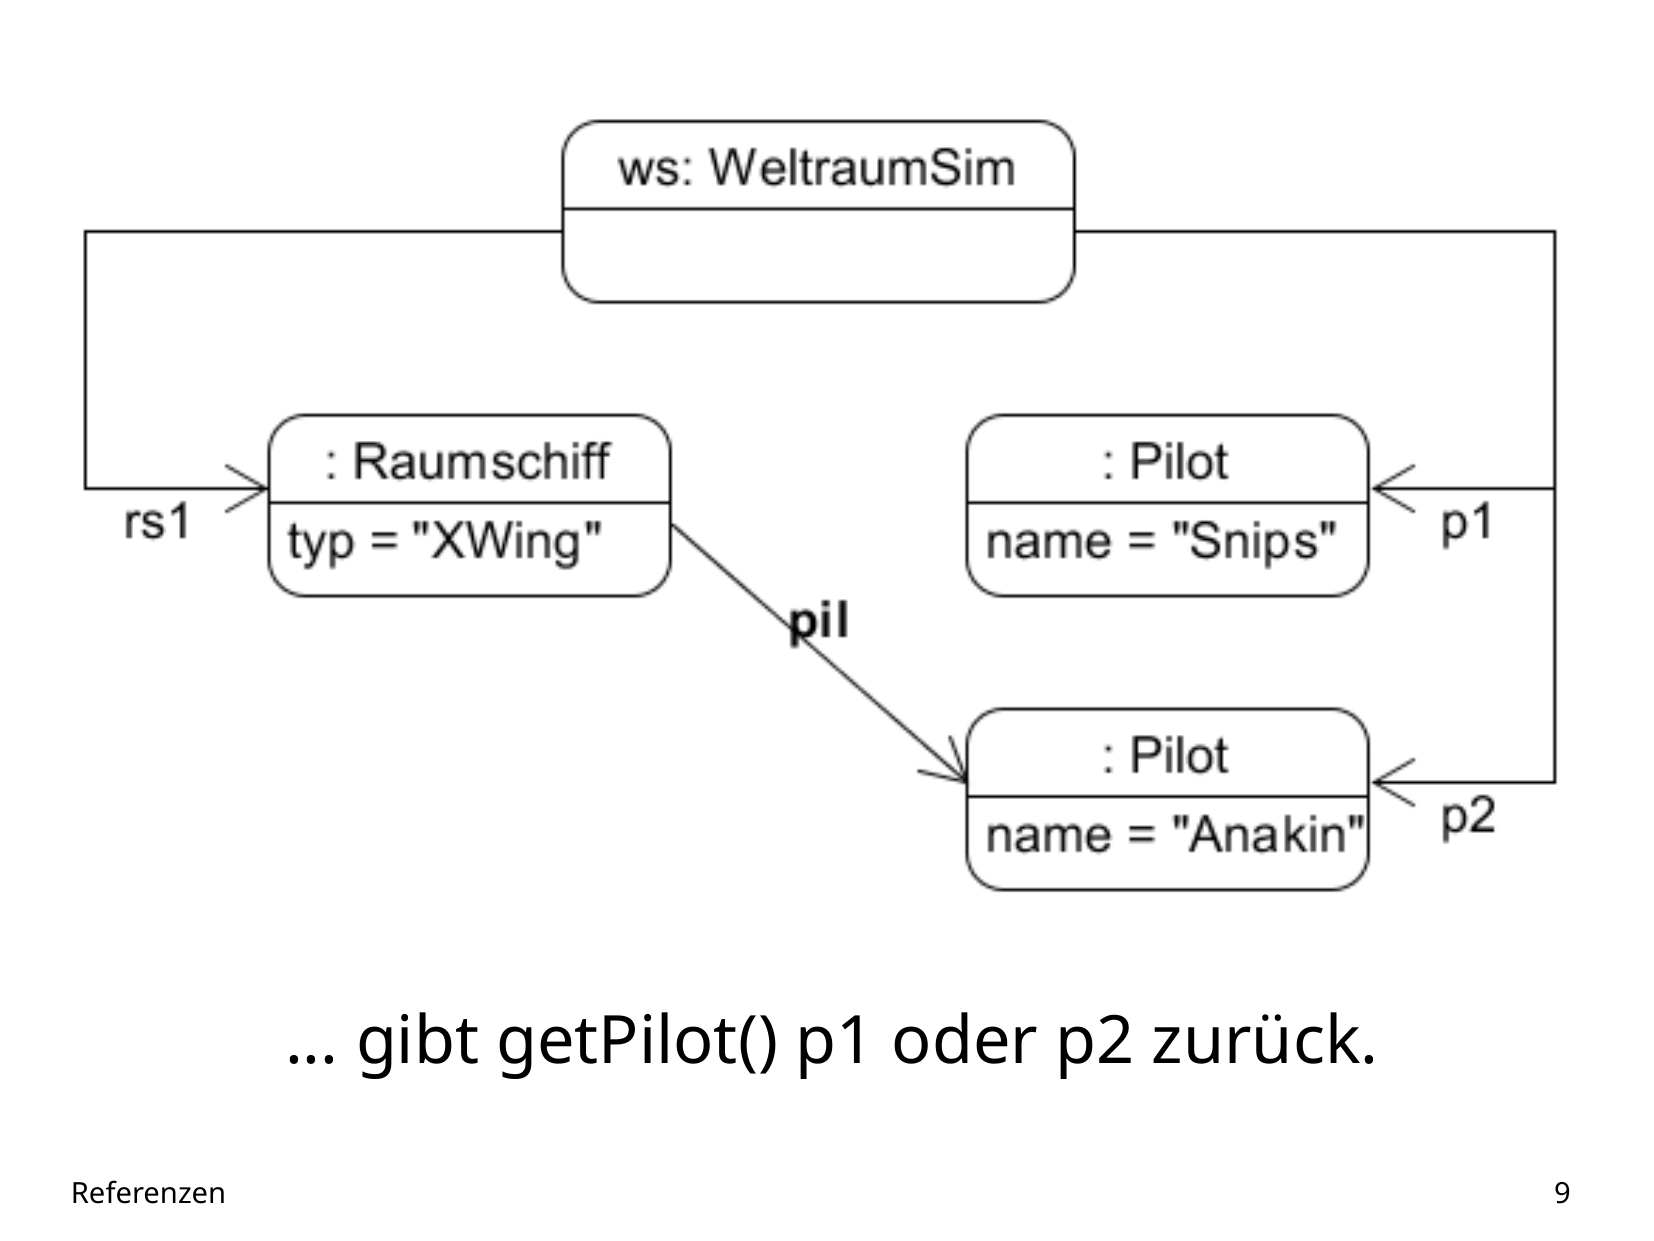

# ... gibt getPilot() p1 oder p2 zurück.
Referenzen
9